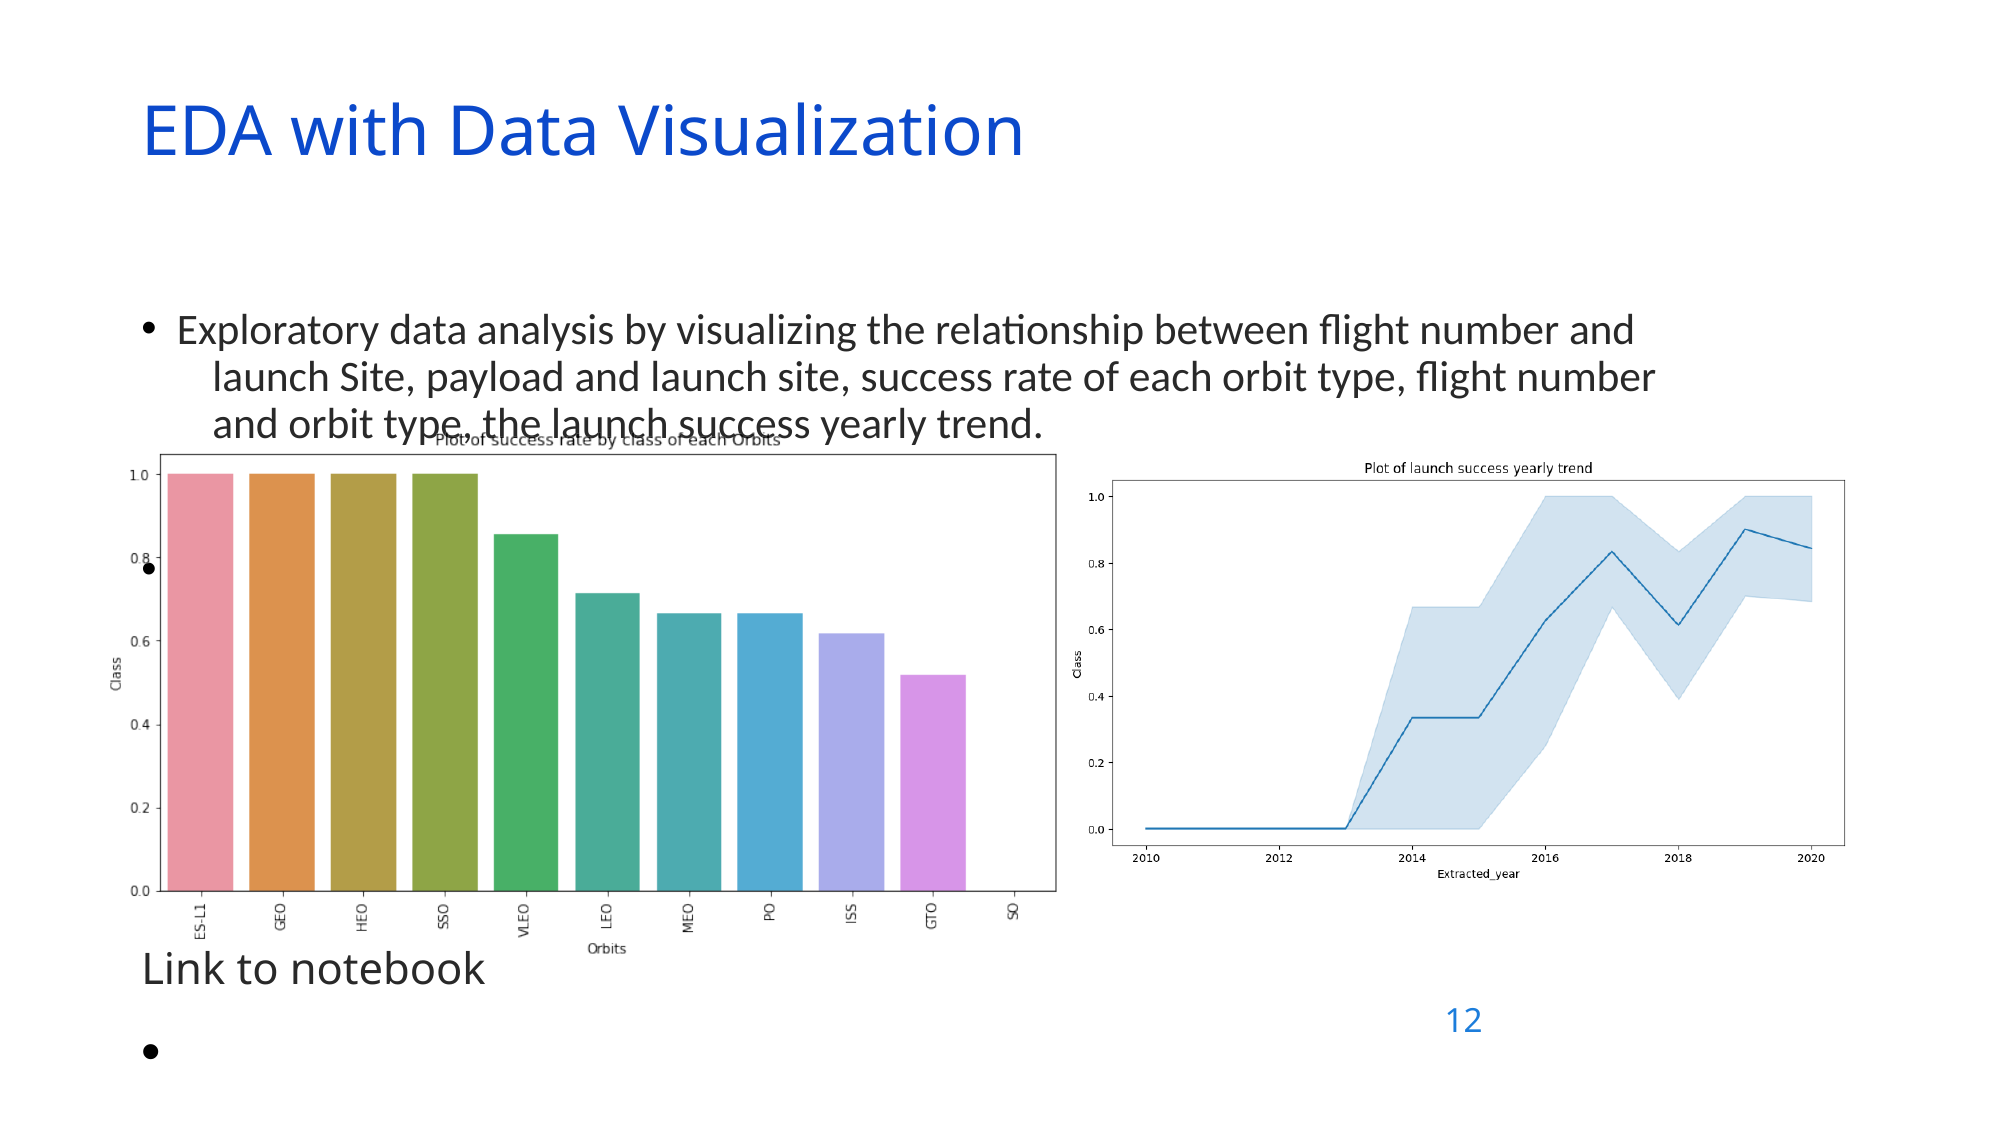

EDA with Data Visualization
# Exploratory data analysis by visualizing the relationship between flight number and launch Site, payload and launch site, success rate of each orbit type, flight number and orbit type, the launch success yearly trend.
Link to notebook
10